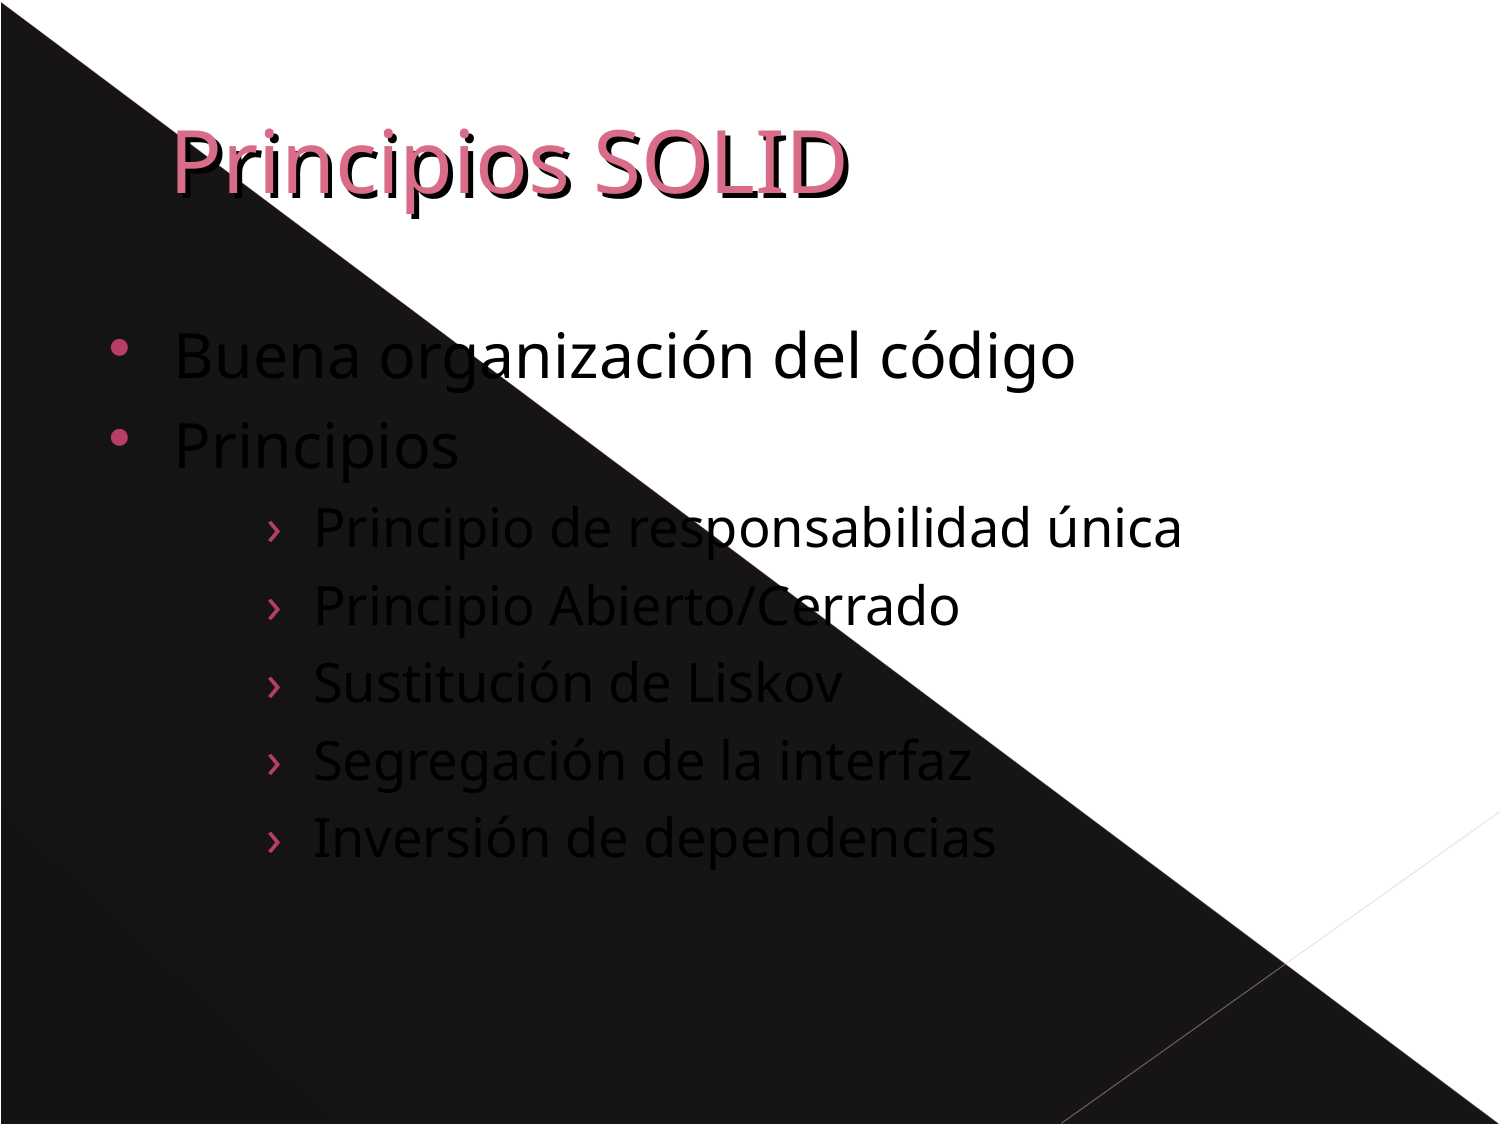

# Principios SOLID
Buena organización del código
Principios
Principio de responsabilidad única
Principio Abierto/Cerrado
Sustitución de Liskov
Segregación de la interfaz
Inversión de dependencias